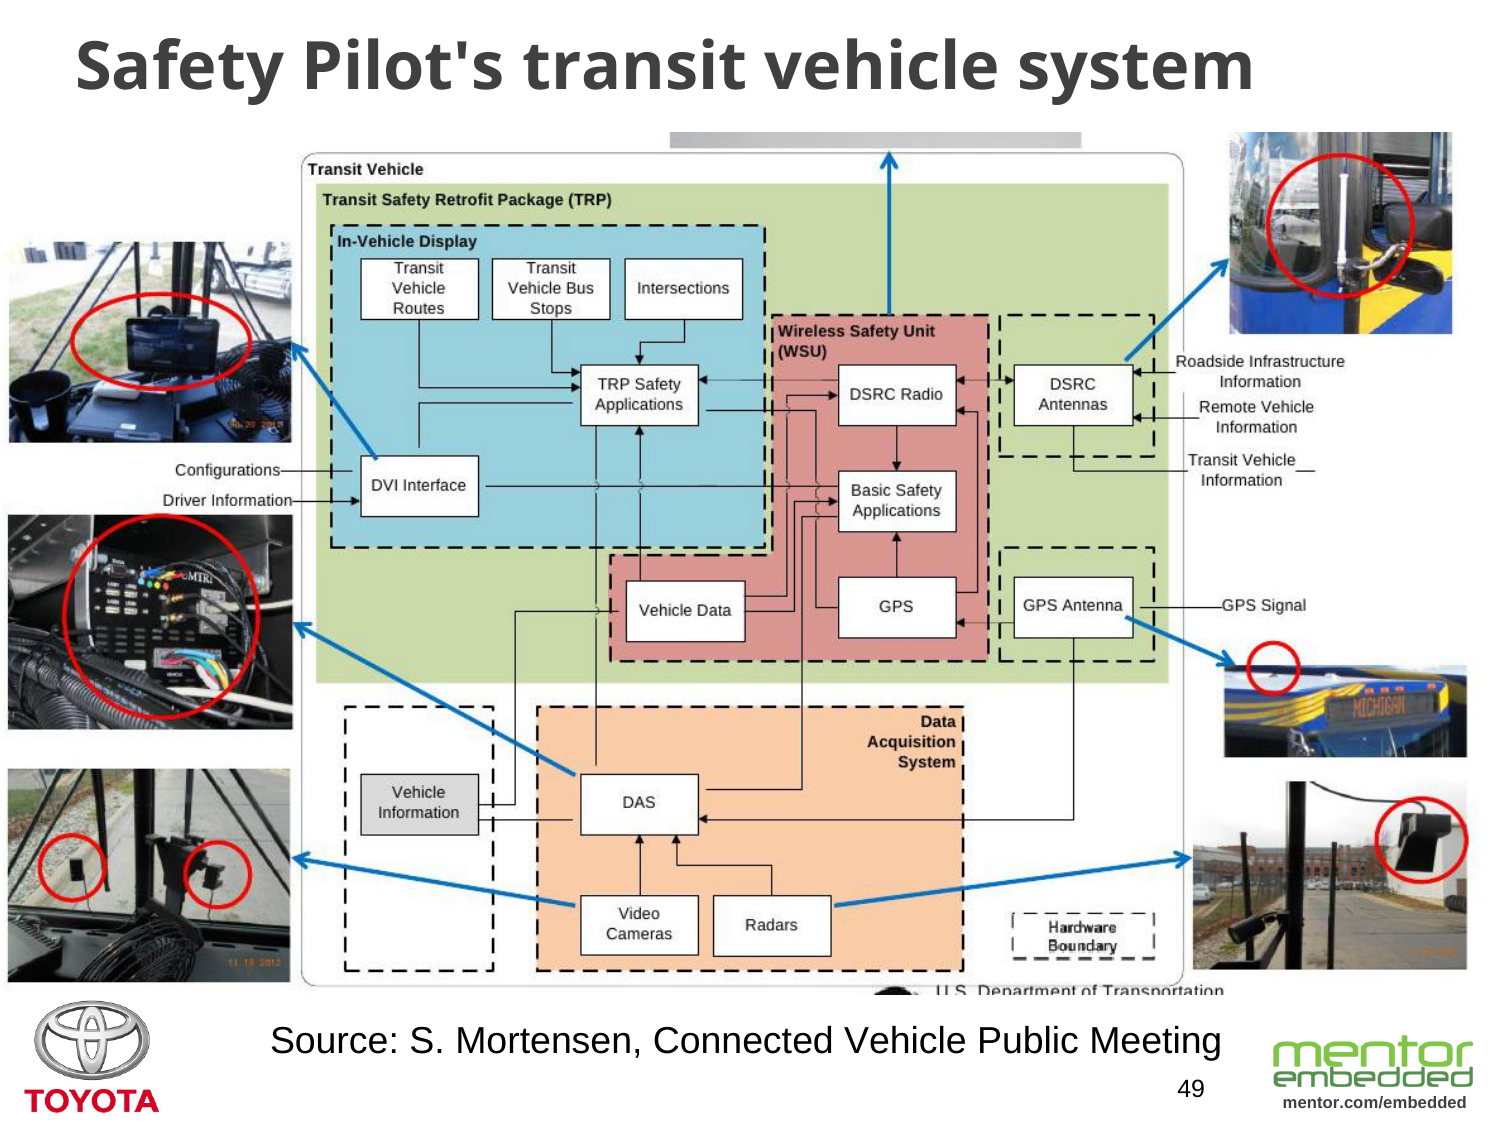

# Safety Pilot's transit vehicle system
Source: S. Mortensen, Connected Vehicle Public Meeting